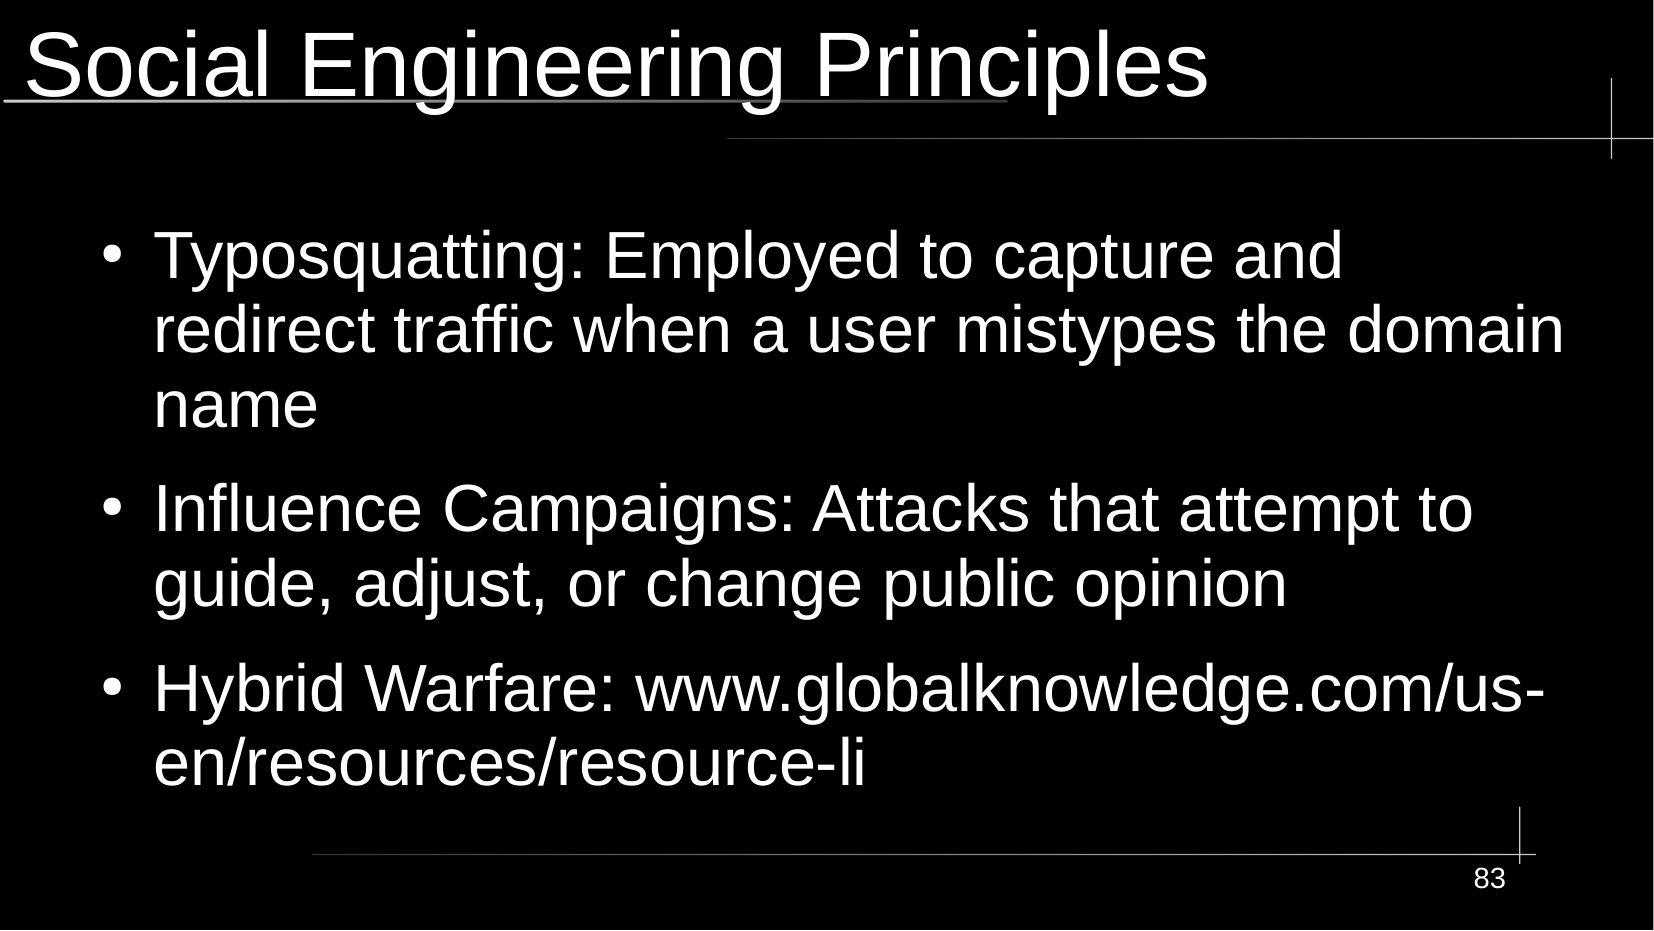

# Social Engineering Principles
Typosquatting: Employed to capture and redirect traffic when a user mistypes the domain name
Influence Campaigns: Attacks that attempt to guide, adjust, or change public opinion
Hybrid Warfare: www.globalknowledge.com/us-en/resources/resource-li
83